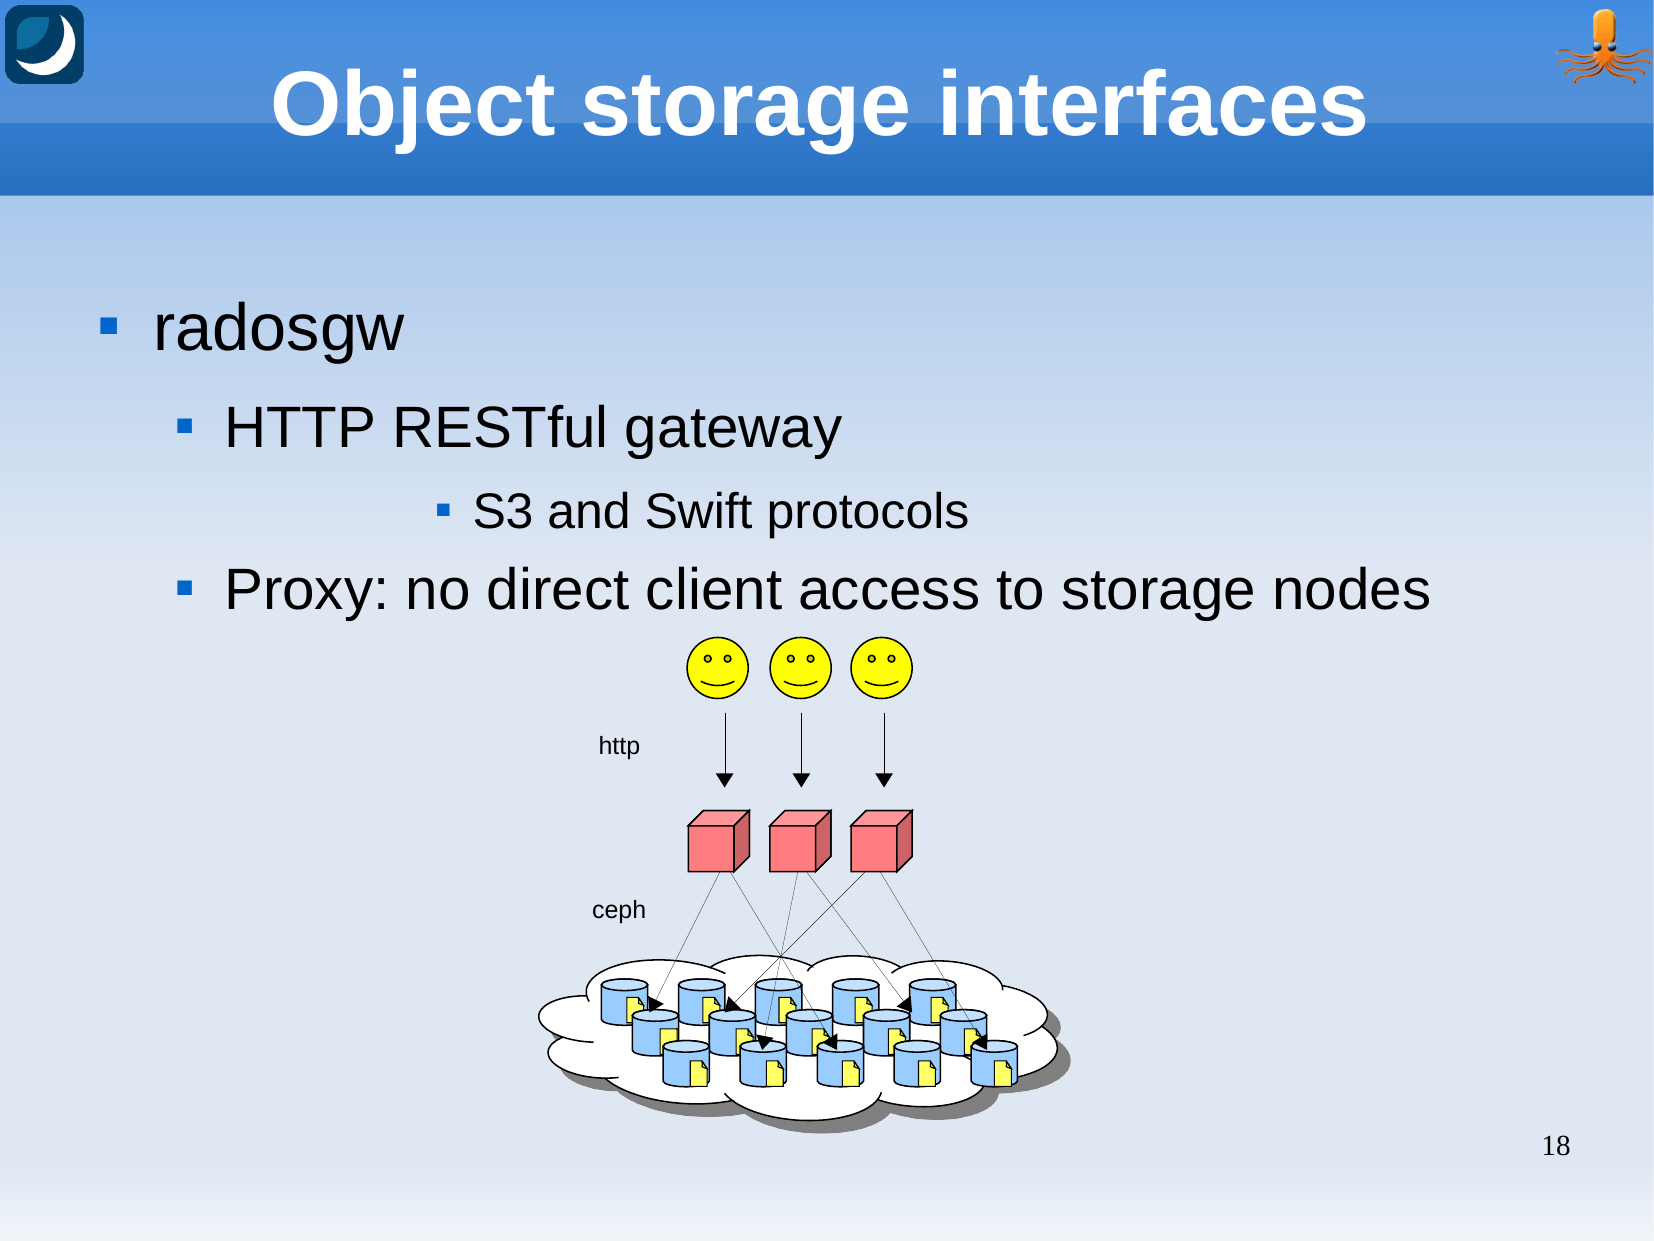

# Object storage interfaces
radosgw
HTTP RESTful gateway
S3 and Swift protocols
Proxy: no direct client access to storage nodes
http
ceph
18